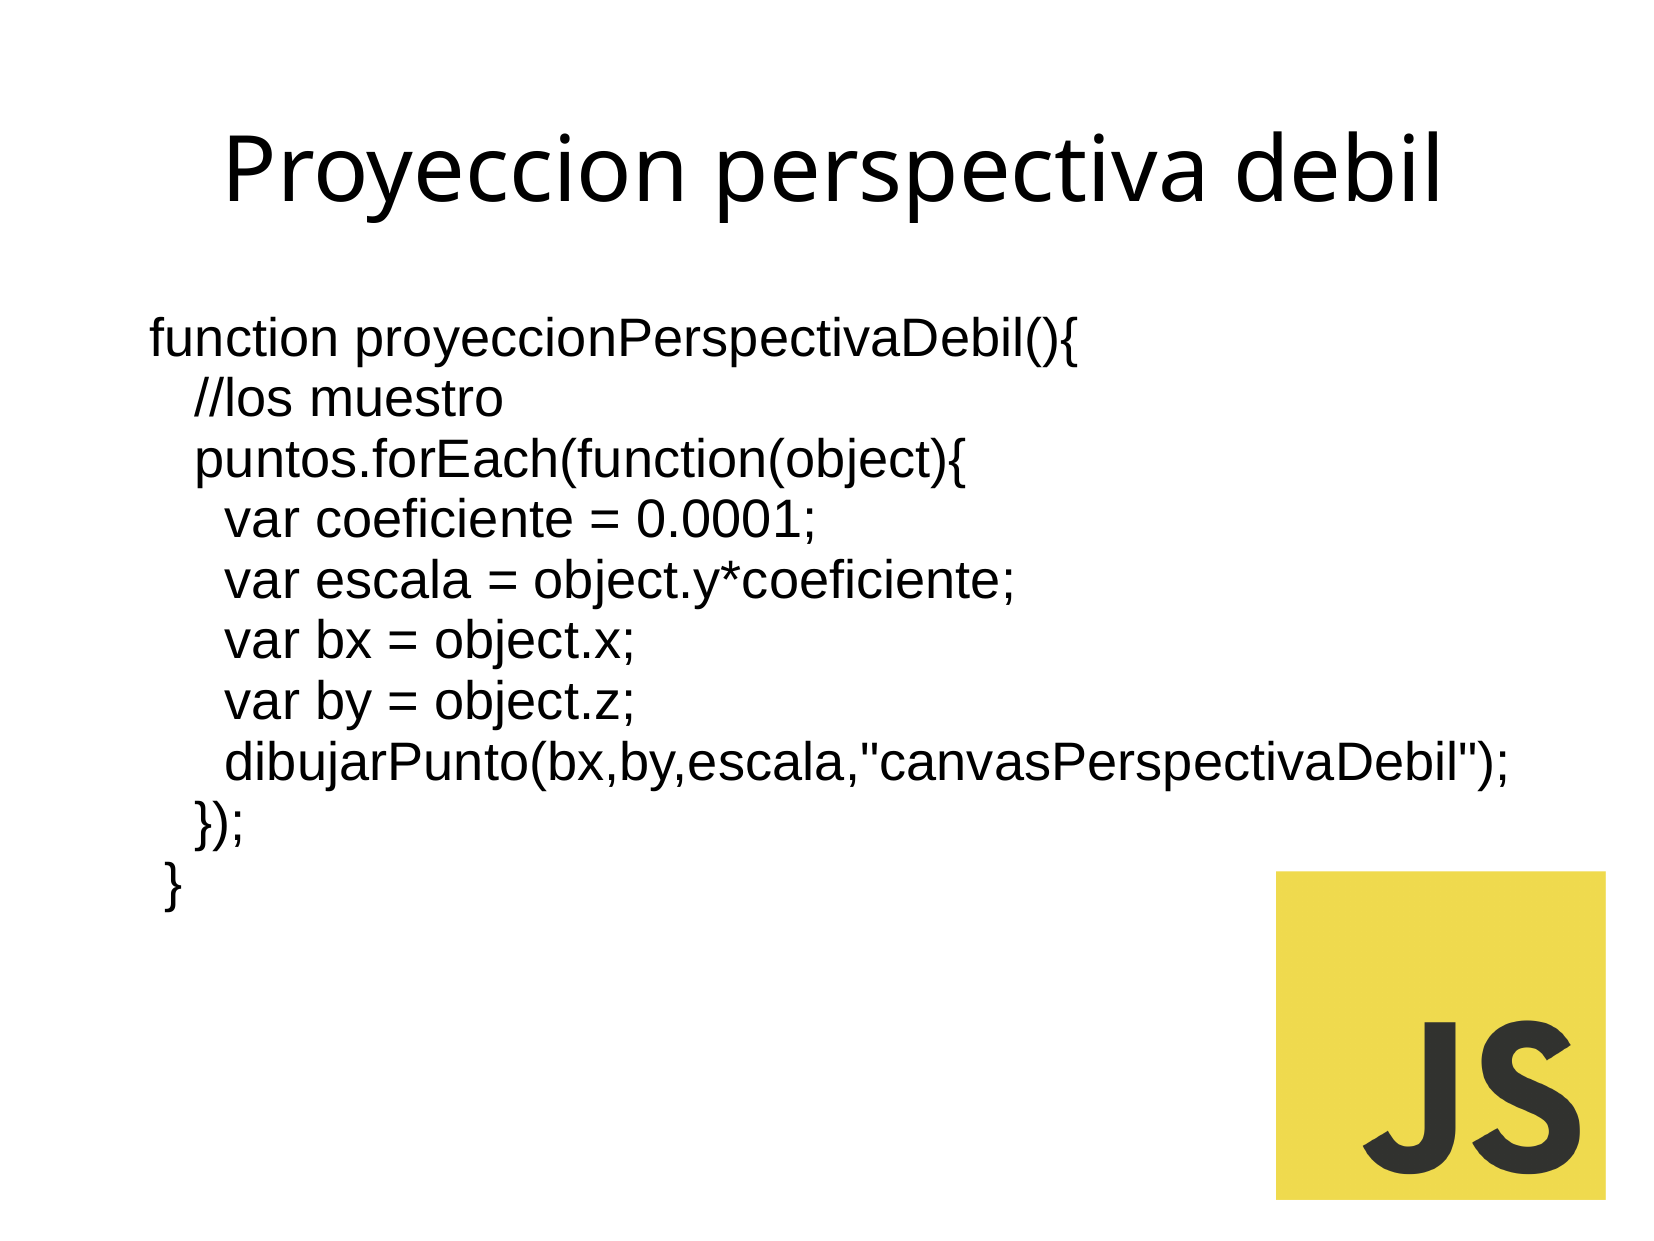

# Proyeccion perspectiva debil
	function proyeccionPerspectivaDebil(){
 //los muestro
 puntos.forEach(function(object){
 var coeficiente = 0.0001;
		var escala = object.y*coeficiente;
 var bx = object.x;
 var by = object.z;
 dibujarPunto(bx,by,escala,"canvasPerspectivaDebil");
 });
 }